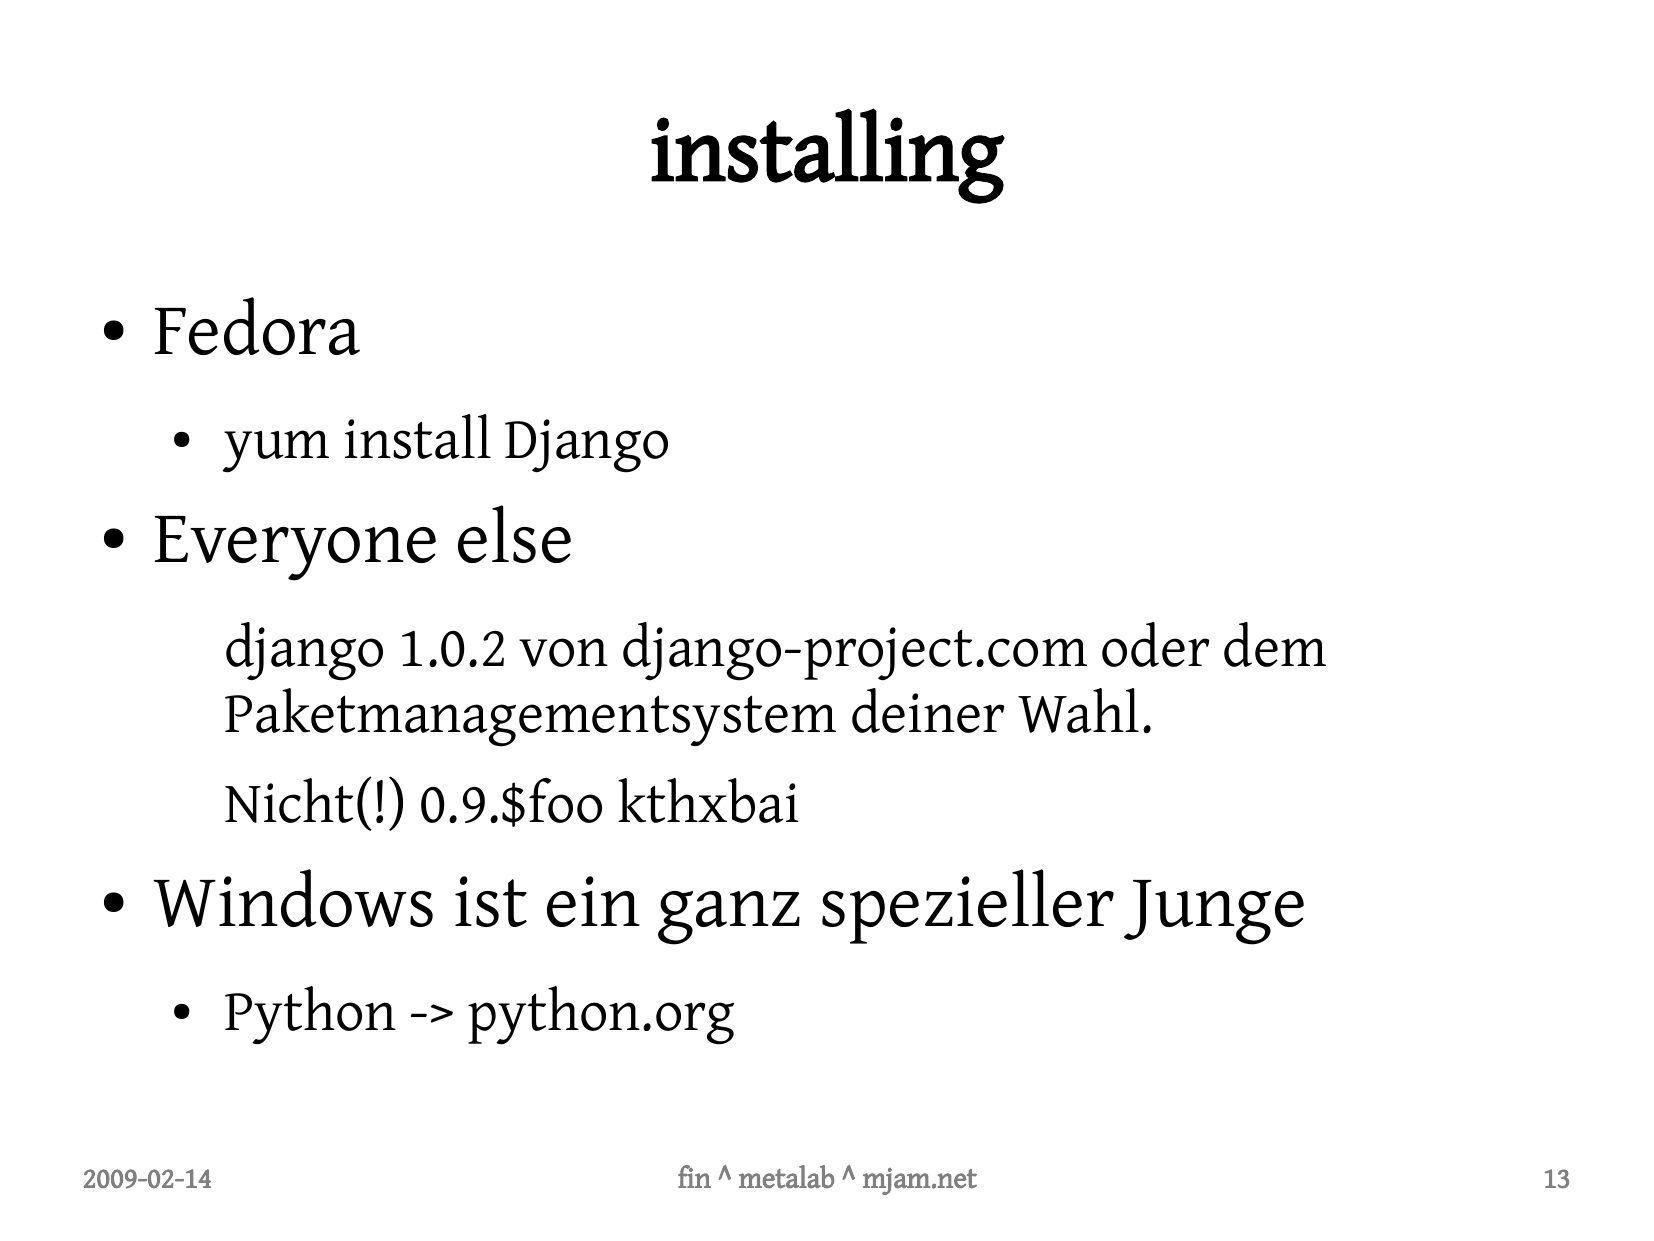

# installing
Fedora
yum install Django
Everyone else
django 1.0.2 von django-project.com oder dem Paketmanagementsystem deiner Wahl.
Nicht(!) 0.9.$foo kthxbai
Windows ist ein ganz spezieller Junge
Python -> python.org
2009-02-14
fin ^ metalab ^ mjam.net
13